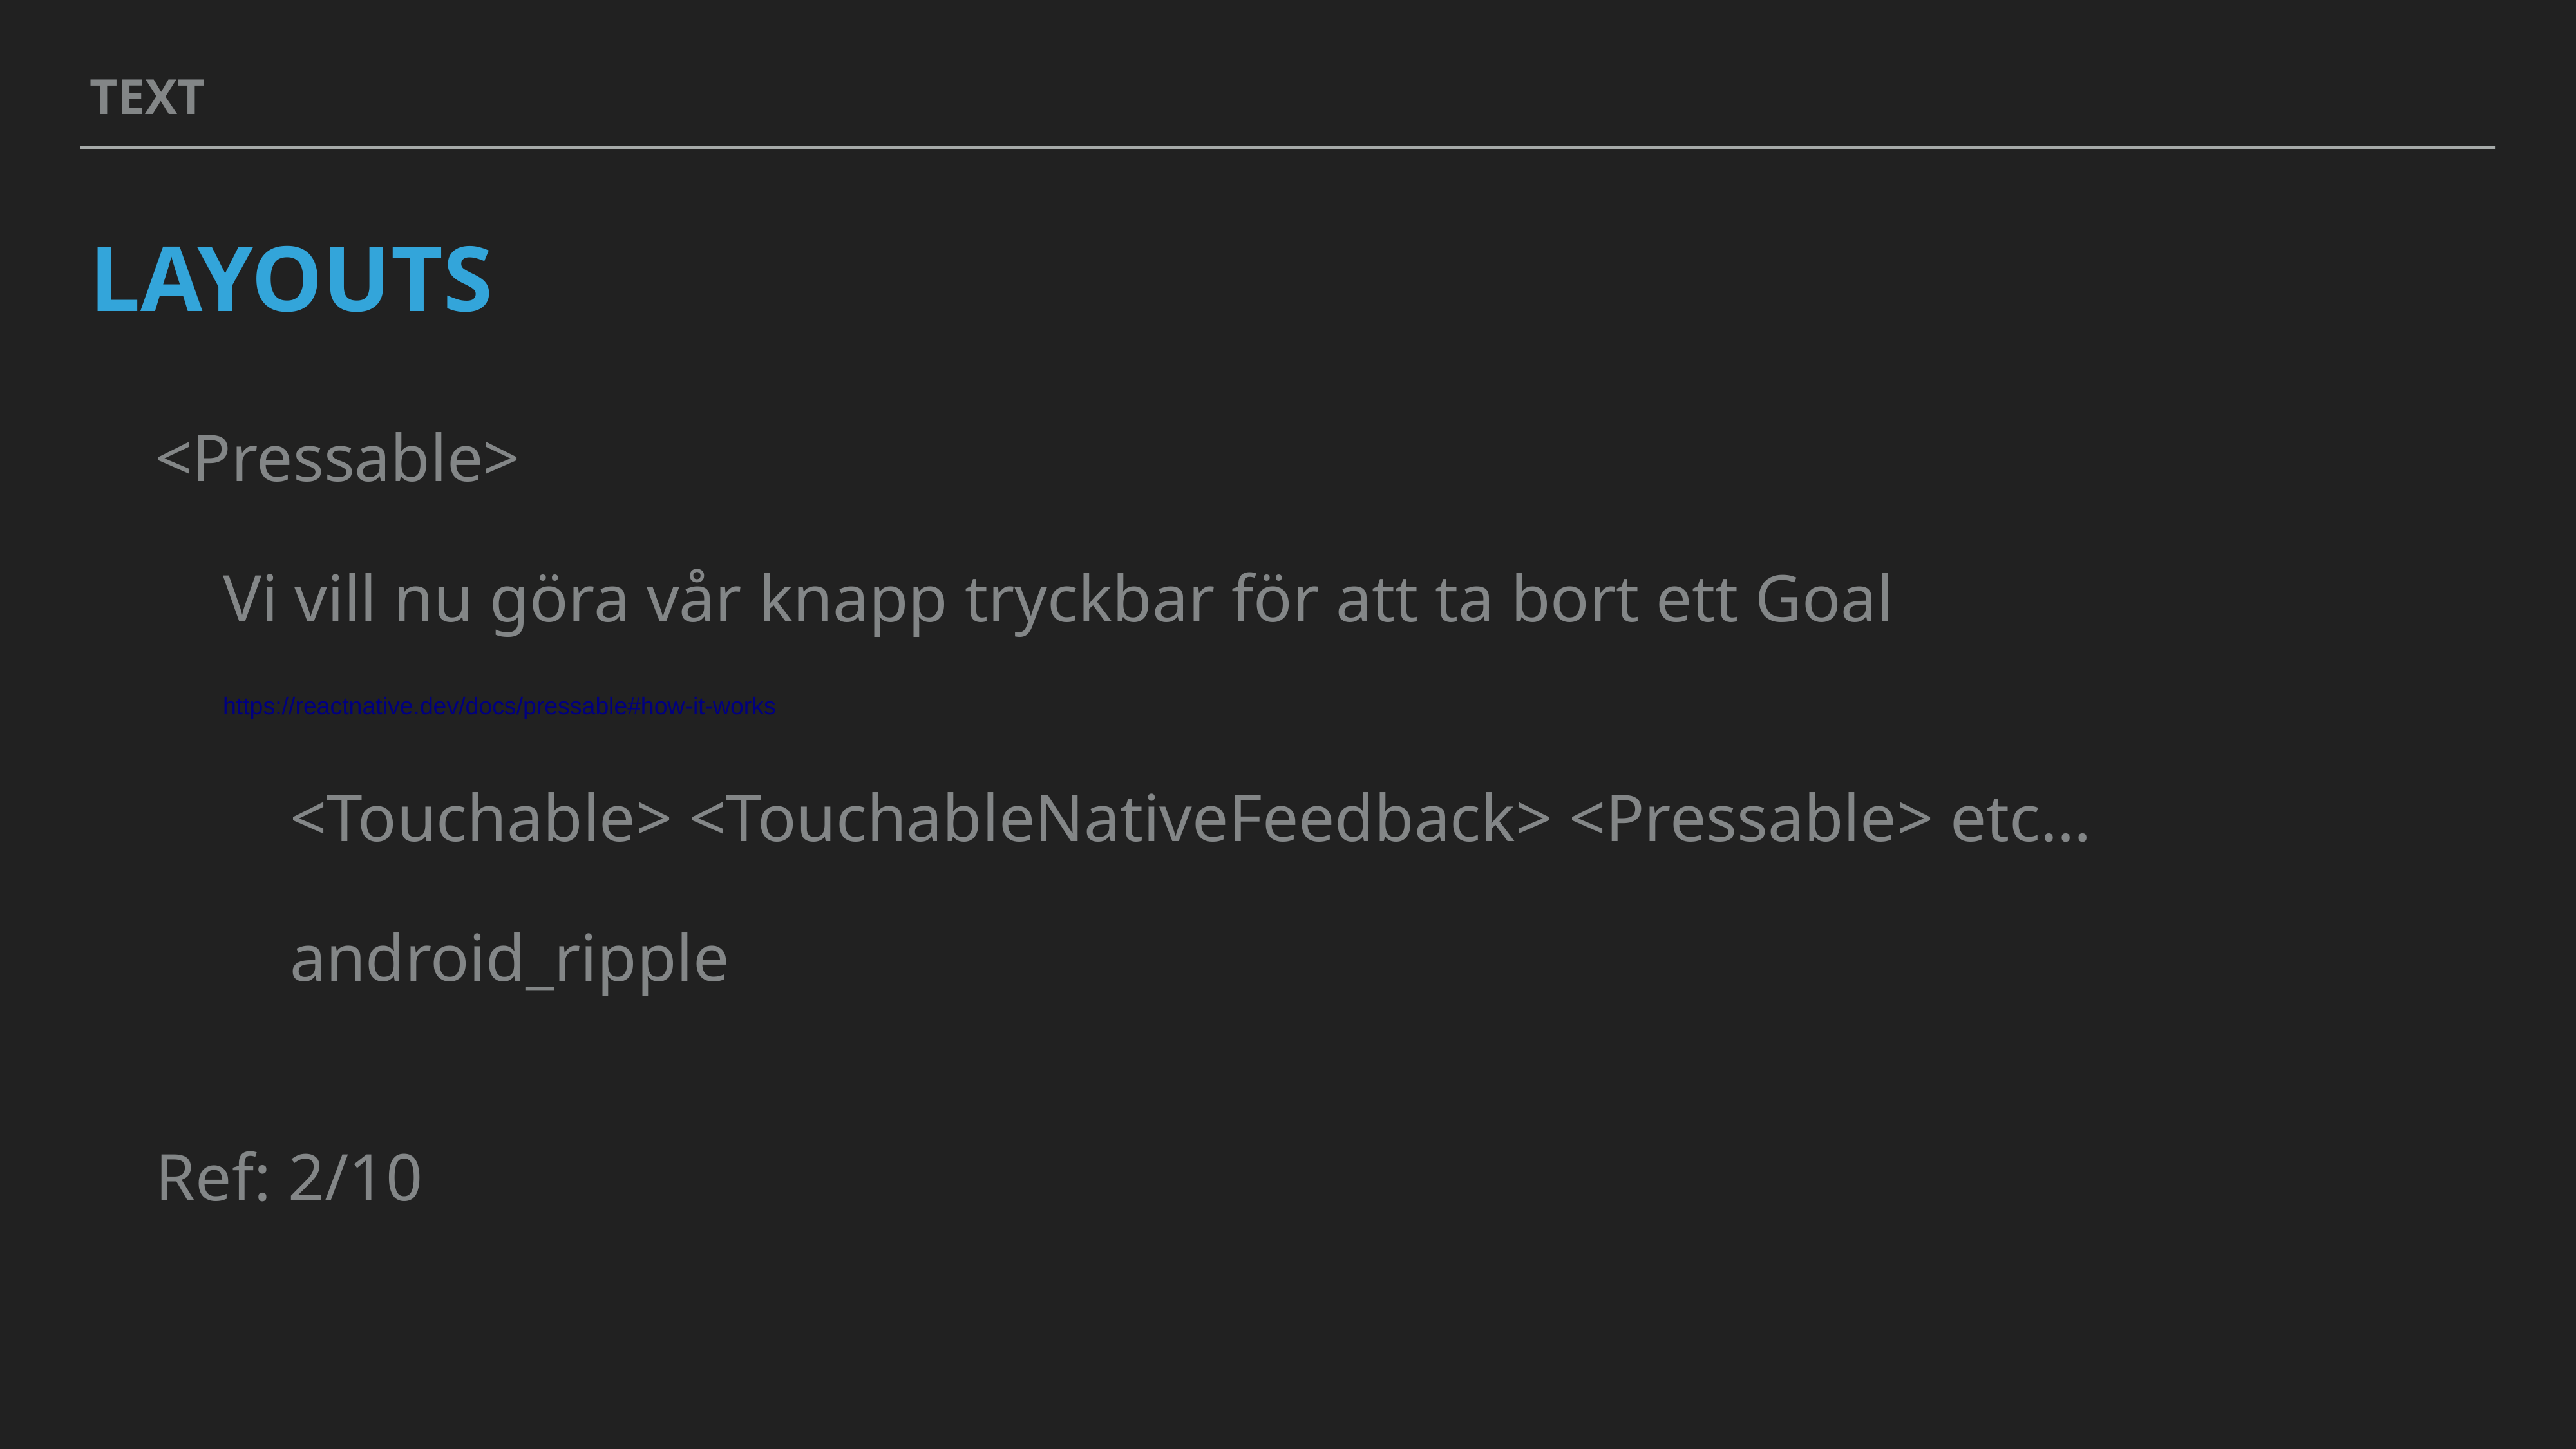

Layouts
<Pressable>
Vi vill nu göra vår knapp tryckbar för att ta bort ett Goal
https://reactnative.dev/docs/pressable#how-it-works
<Touchable> <TouchableNativeFeedback> <Pressable> etc…
android_ripple
Ref: 2/10